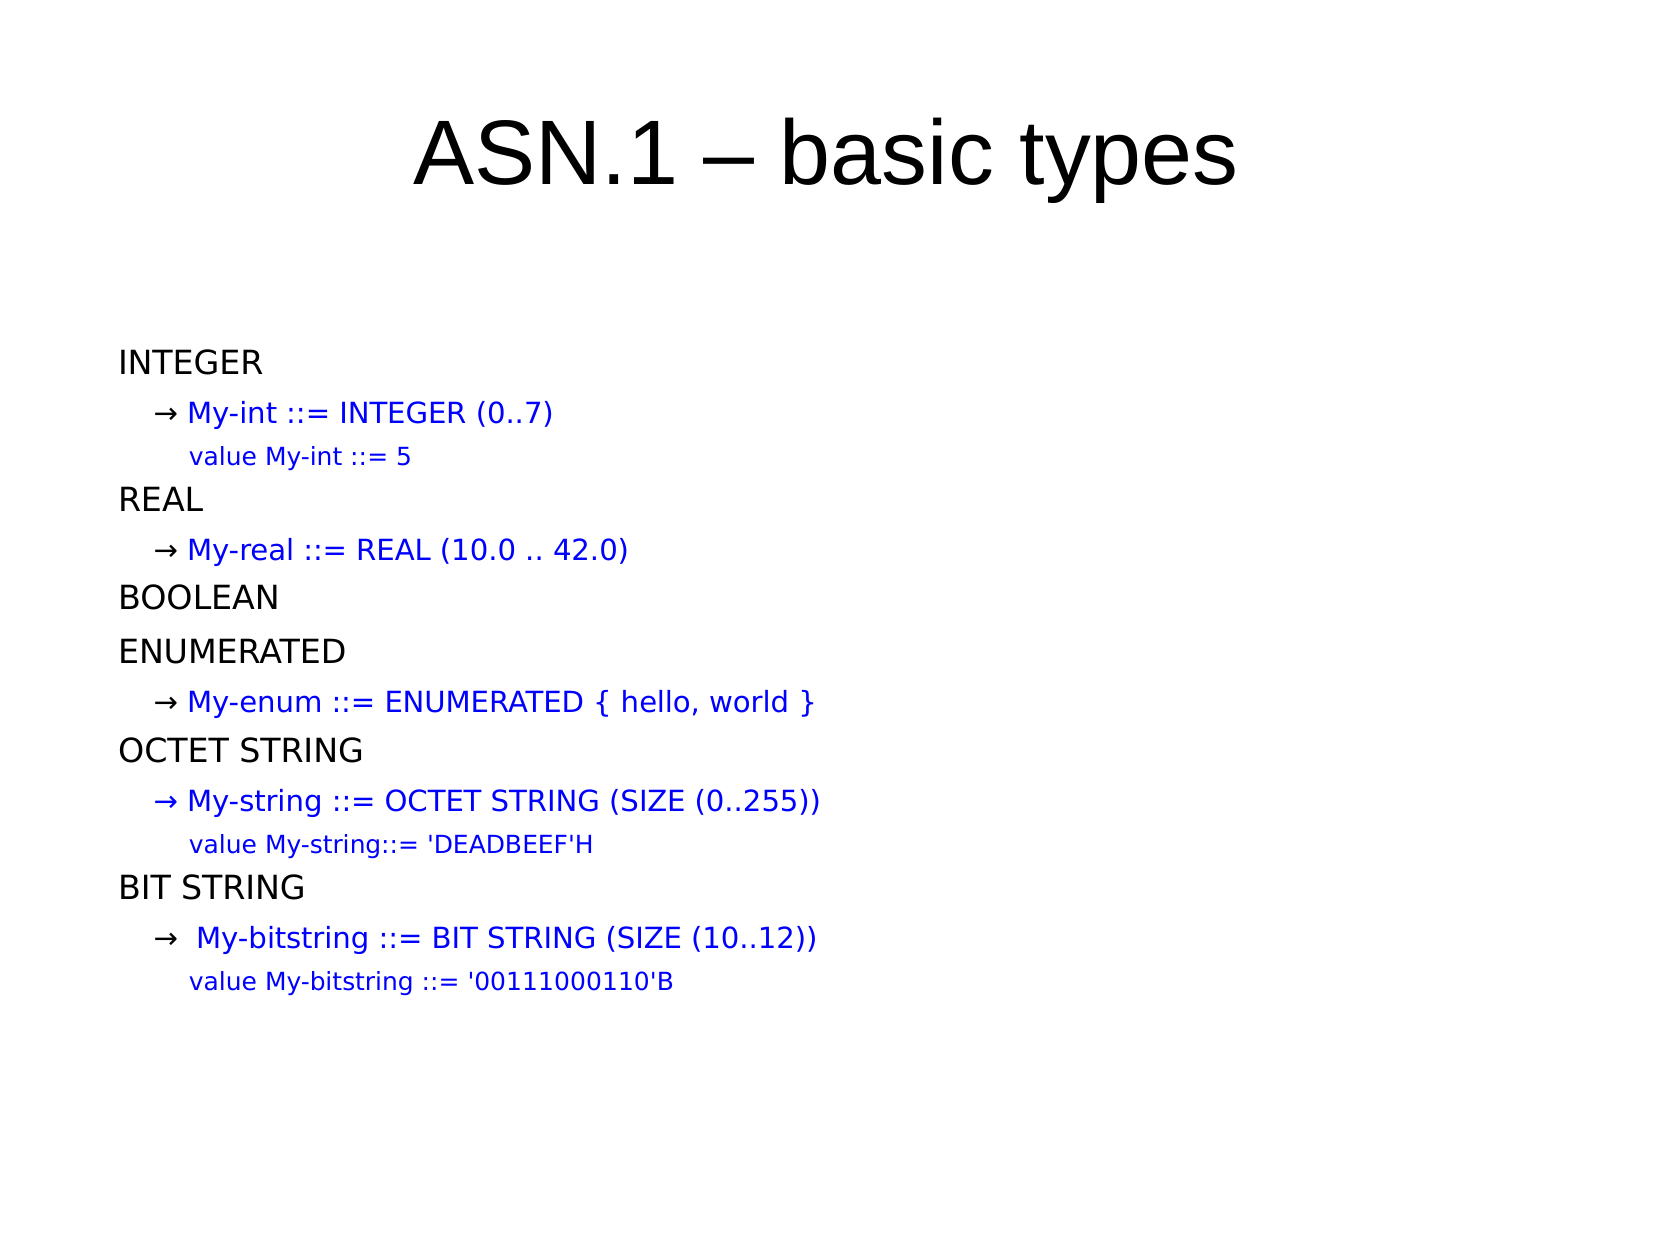

# ASN.1 – basic types
INTEGER
→ My-int ::= INTEGER (0..7)
value My-int ::= 5
REAL
→ My-real ::= REAL (10.0 .. 42.0)
BOOLEAN
ENUMERATED
→ My-enum ::= ENUMERATED { hello, world }
OCTET STRING
→ My-string ::= OCTET STRING (SIZE (0..255))
value My-string::= 'DEADBEEF'H
BIT STRING
→ My-bitstring ::= BIT STRING (SIZE (10..12))
value My-bitstring ::= '00111000110'B